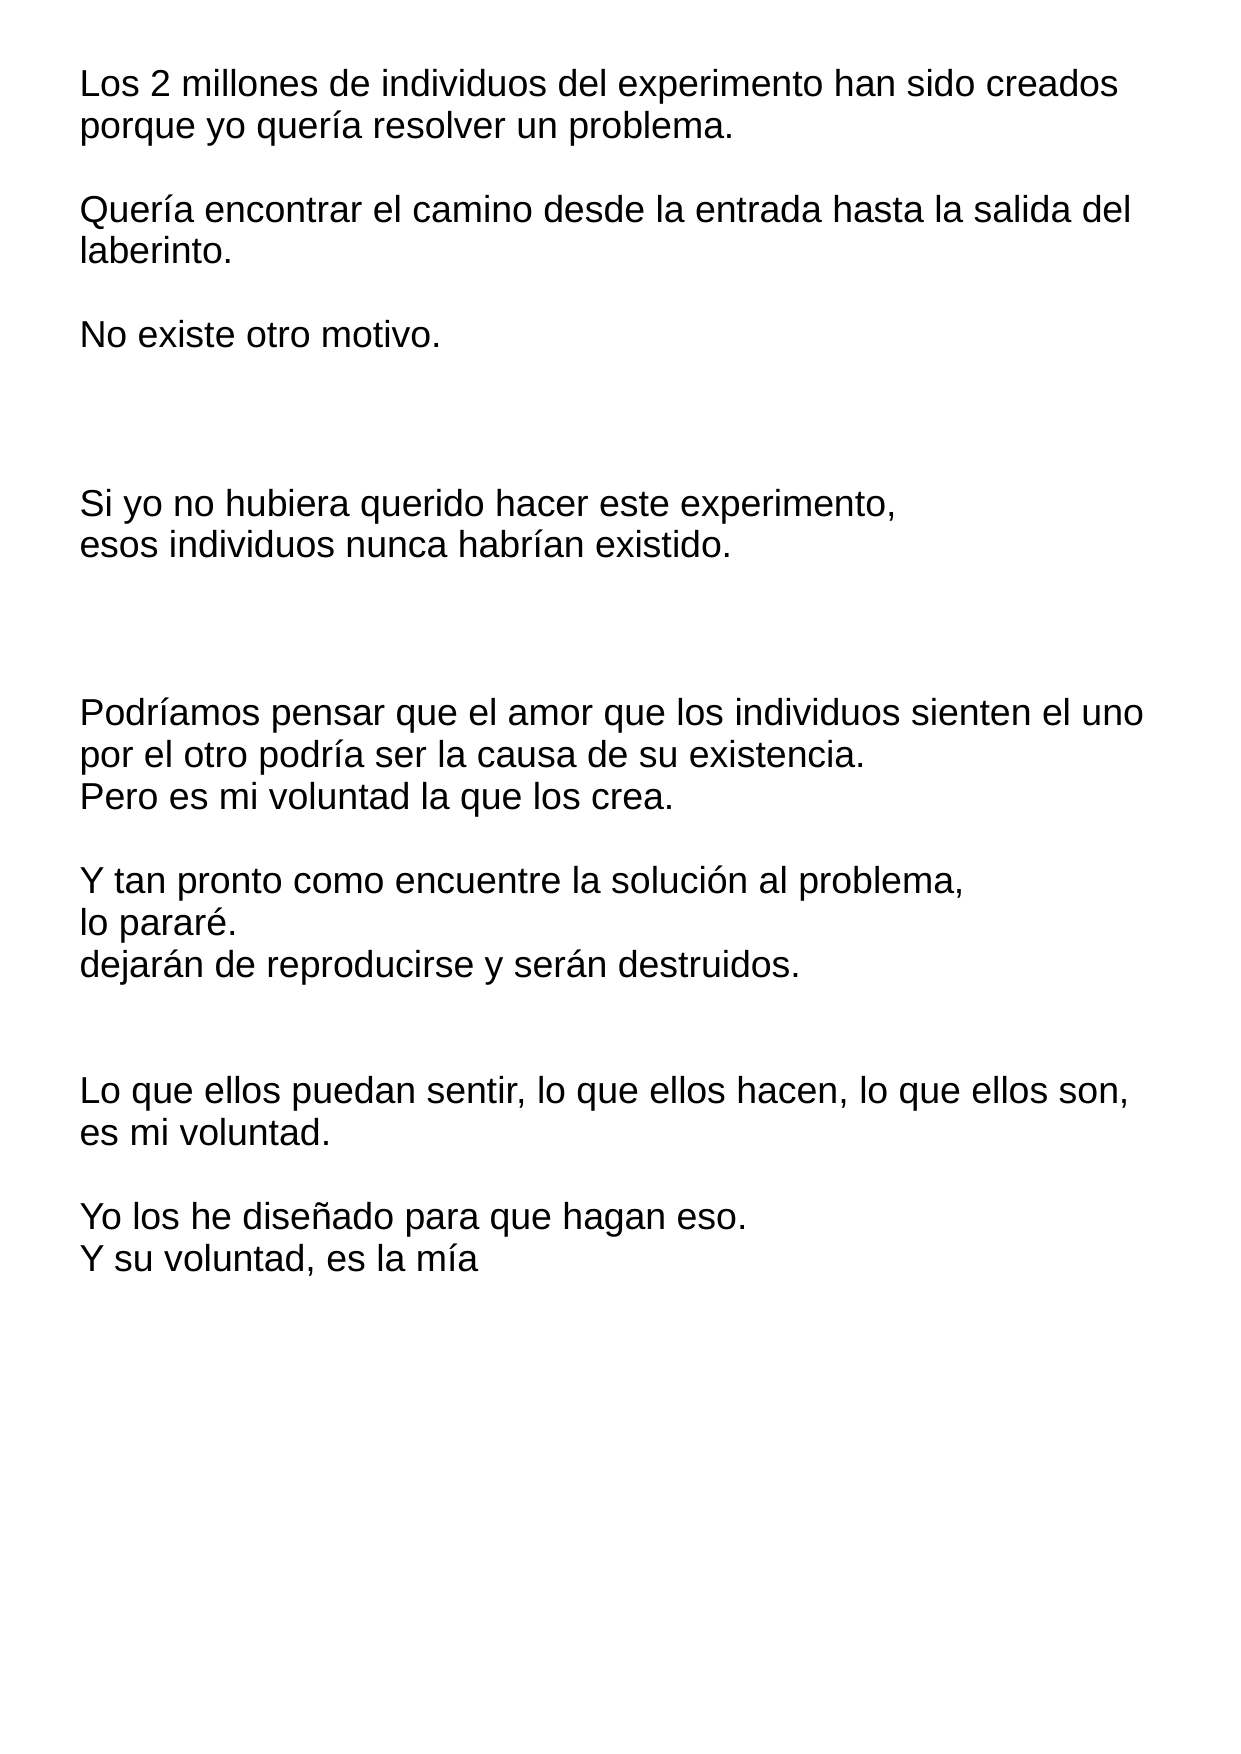

Los 2 millones de individuos del experimento han sido creados porque yo quería resolver un problema.
Quería encontrar el camino desde la entrada hasta la salida del laberinto.
No existe otro motivo.
Si yo no hubiera querido hacer este experimento,
esos individuos nunca habrían existido.
Podríamos pensar que el amor que los individuos sienten el uno por el otro podría ser la causa de su existencia.
Pero es mi voluntad la que los crea.
Y tan pronto como encuentre la solución al problema,
lo pararé.
dejarán de reproducirse y serán destruidos.
Lo que ellos puedan sentir, lo que ellos hacen, lo que ellos son,
es mi voluntad.
Yo los he diseñado para que hagan eso.
Y su voluntad, es la mía